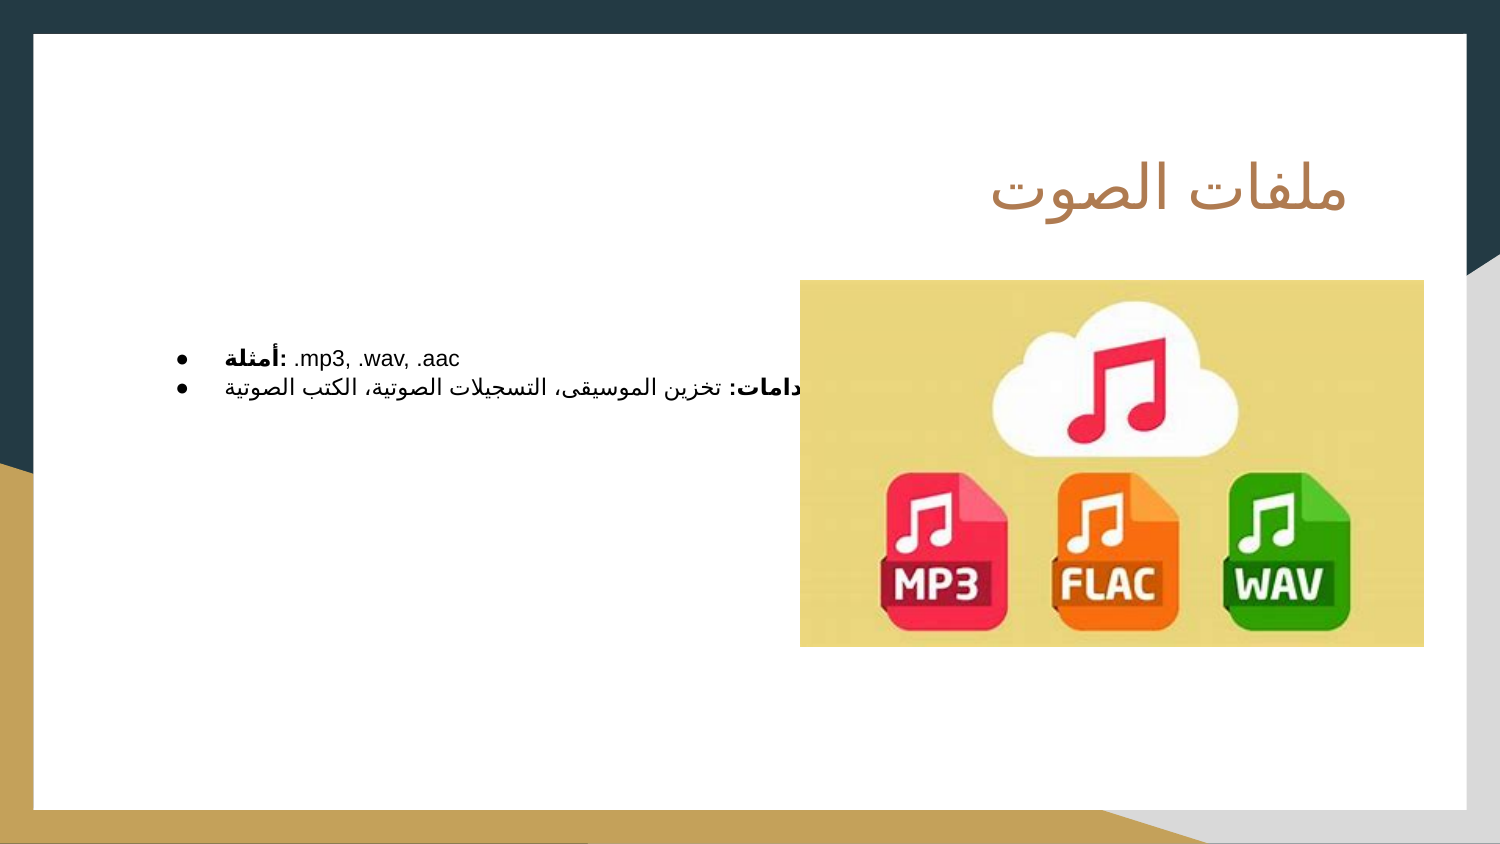

# ملفات الصوت
أمثلة: .mp3, .wav, .aac
الاستخدامات: تخزين الموسيقى، التسجيلات الصوتية، الكتب الصوتية.